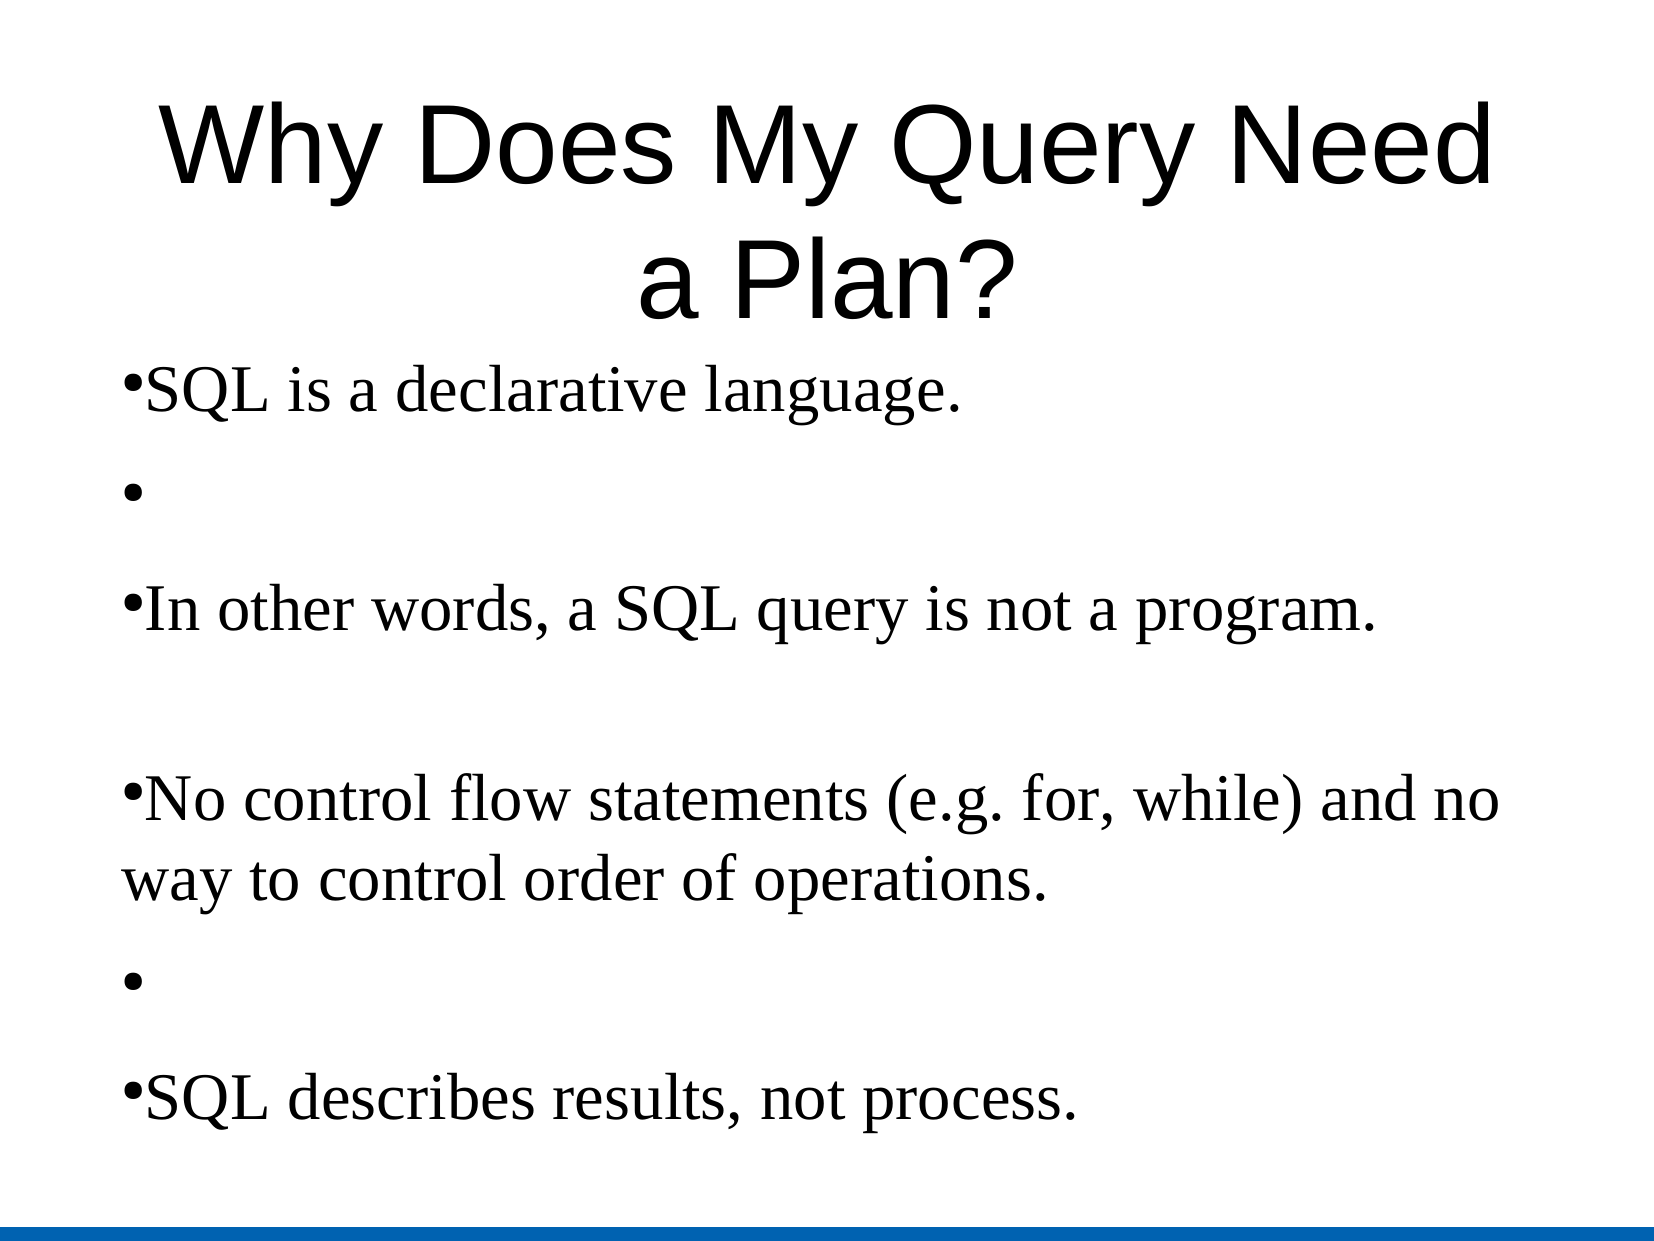

# Why Does My Query Need a Plan?
SQL is a declarative language.
In other words, a SQL query is not a program.
No control flow statements (e.g. for, while) and no way to control order of operations.
SQL describes results, not process.